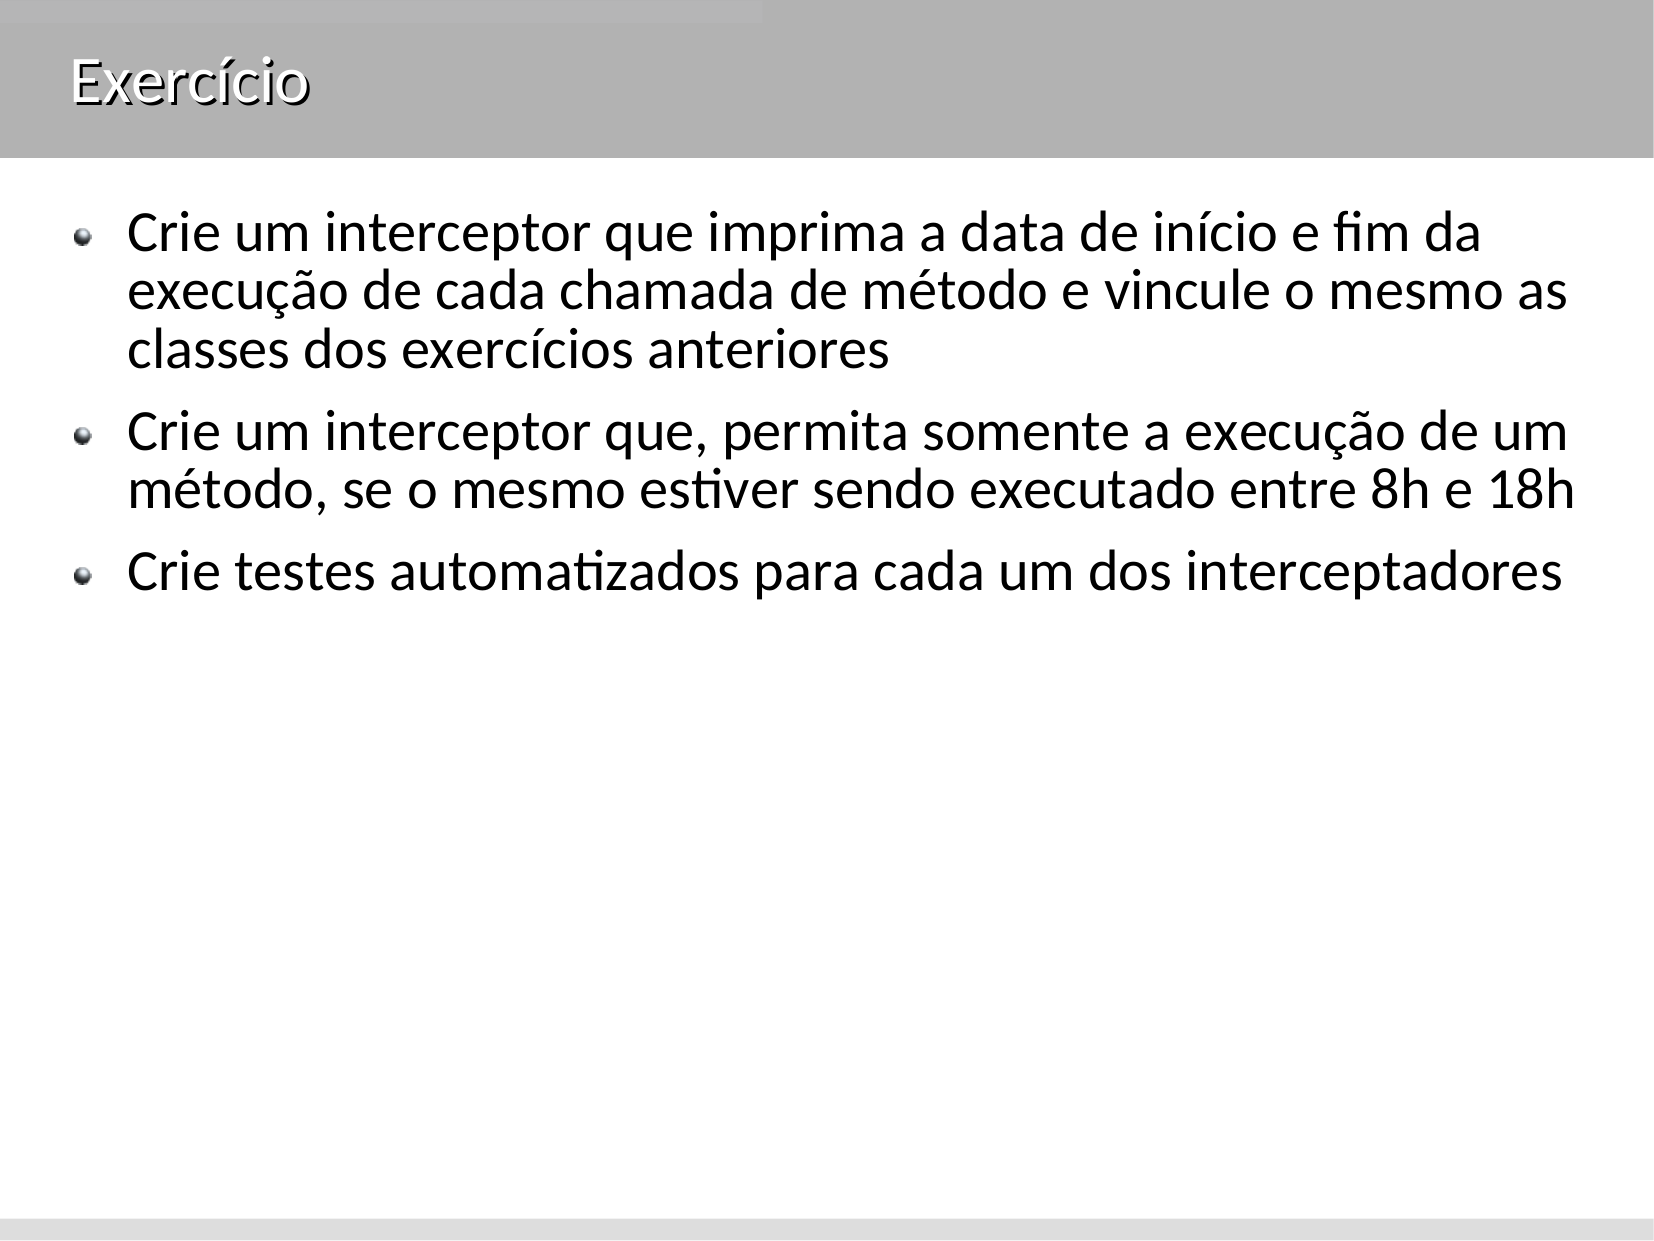

# Exercício
Crie um interceptor que imprima a data de início e fim da execução de cada chamada de método e vincule o mesmo as classes dos exercícios anteriores
Crie um interceptor que, permita somente a execução de um método, se o mesmo estiver sendo executado entre 8h e 18h
Crie testes automatizados para cada um dos interceptadores